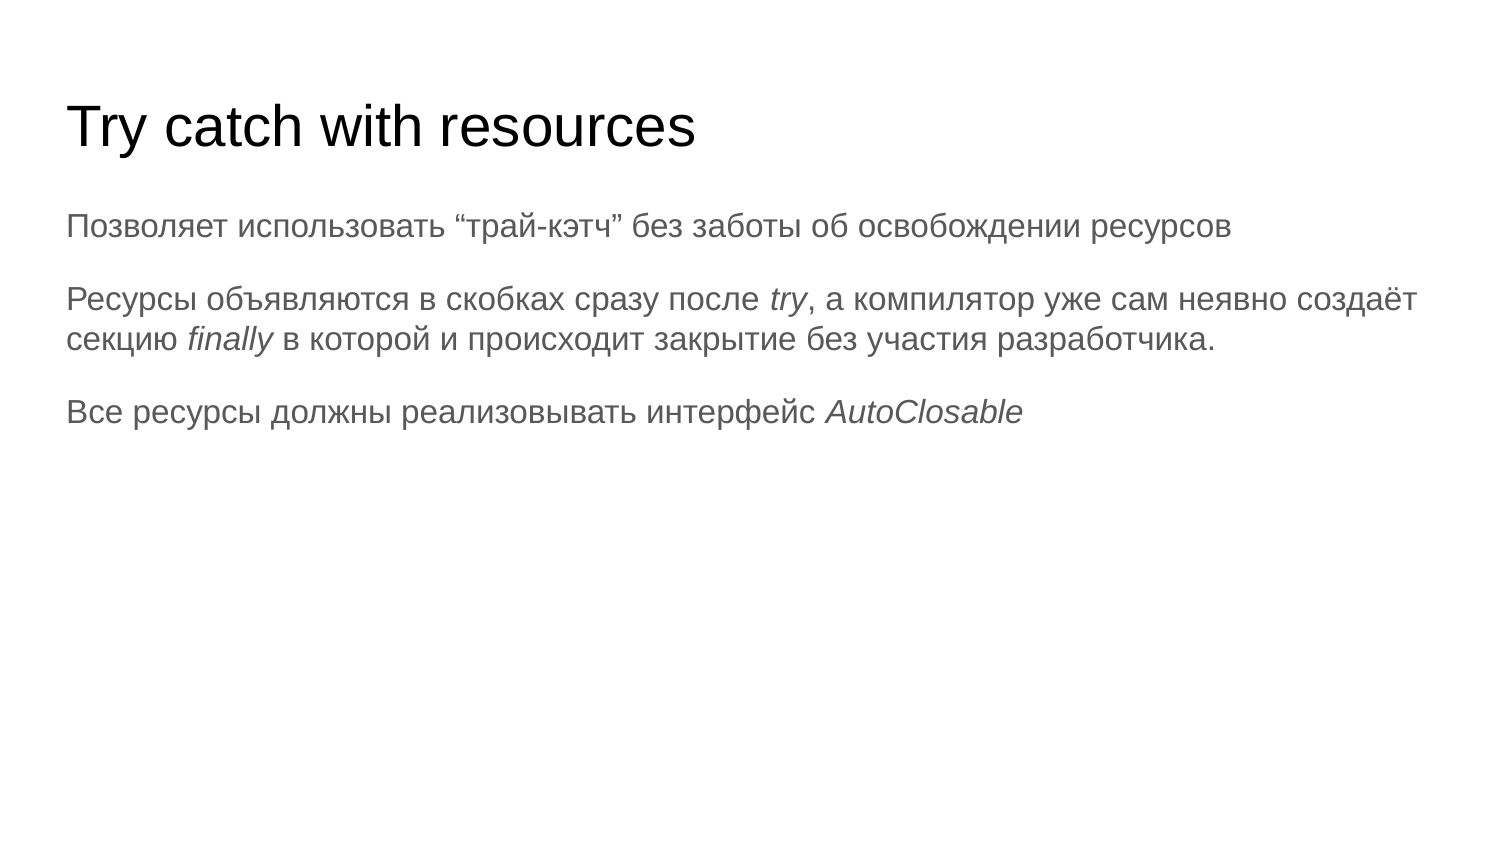

# Try catch with resources
Позволяет использовать “трай-кэтч” без заботы об освобождении ресурсов
Ресурсы объявляются в скобках сразу после try, а компилятор уже сам неявно создаёт секцию finally в которой и происходит закрытие без участия разработчика.
Все ресурсы должны реализовывать интерфейс AutoClosable